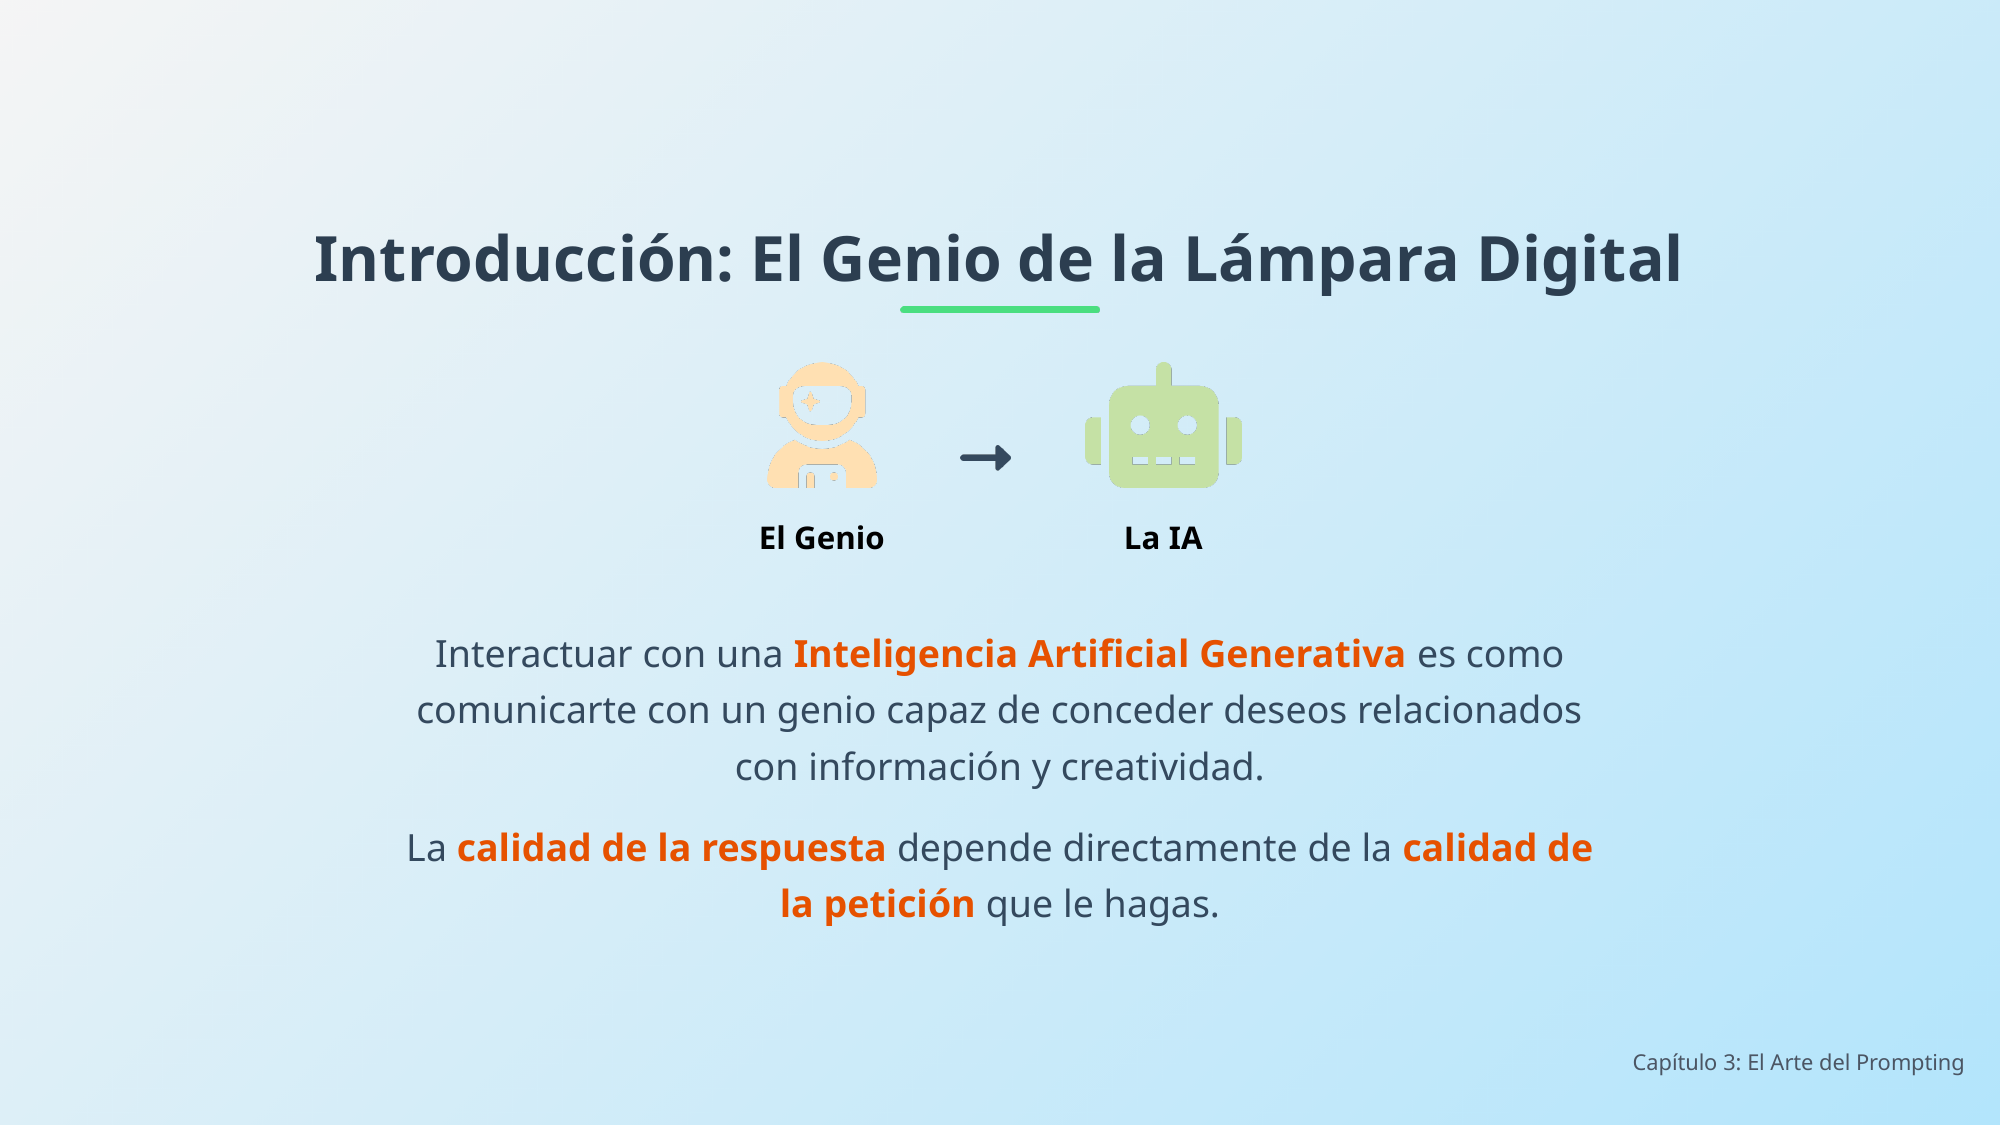

Introducción: El Genio de la Lámpara Digital
El Genio
La IA
Interactuar con una Inteligencia Artificial Generativa es como comunicarte con un genio capaz de conceder deseos relacionados con información y creatividad.
La calidad de la respuesta depende directamente de la calidad de la petición que le hagas.
Capítulo 3: El Arte del Prompting